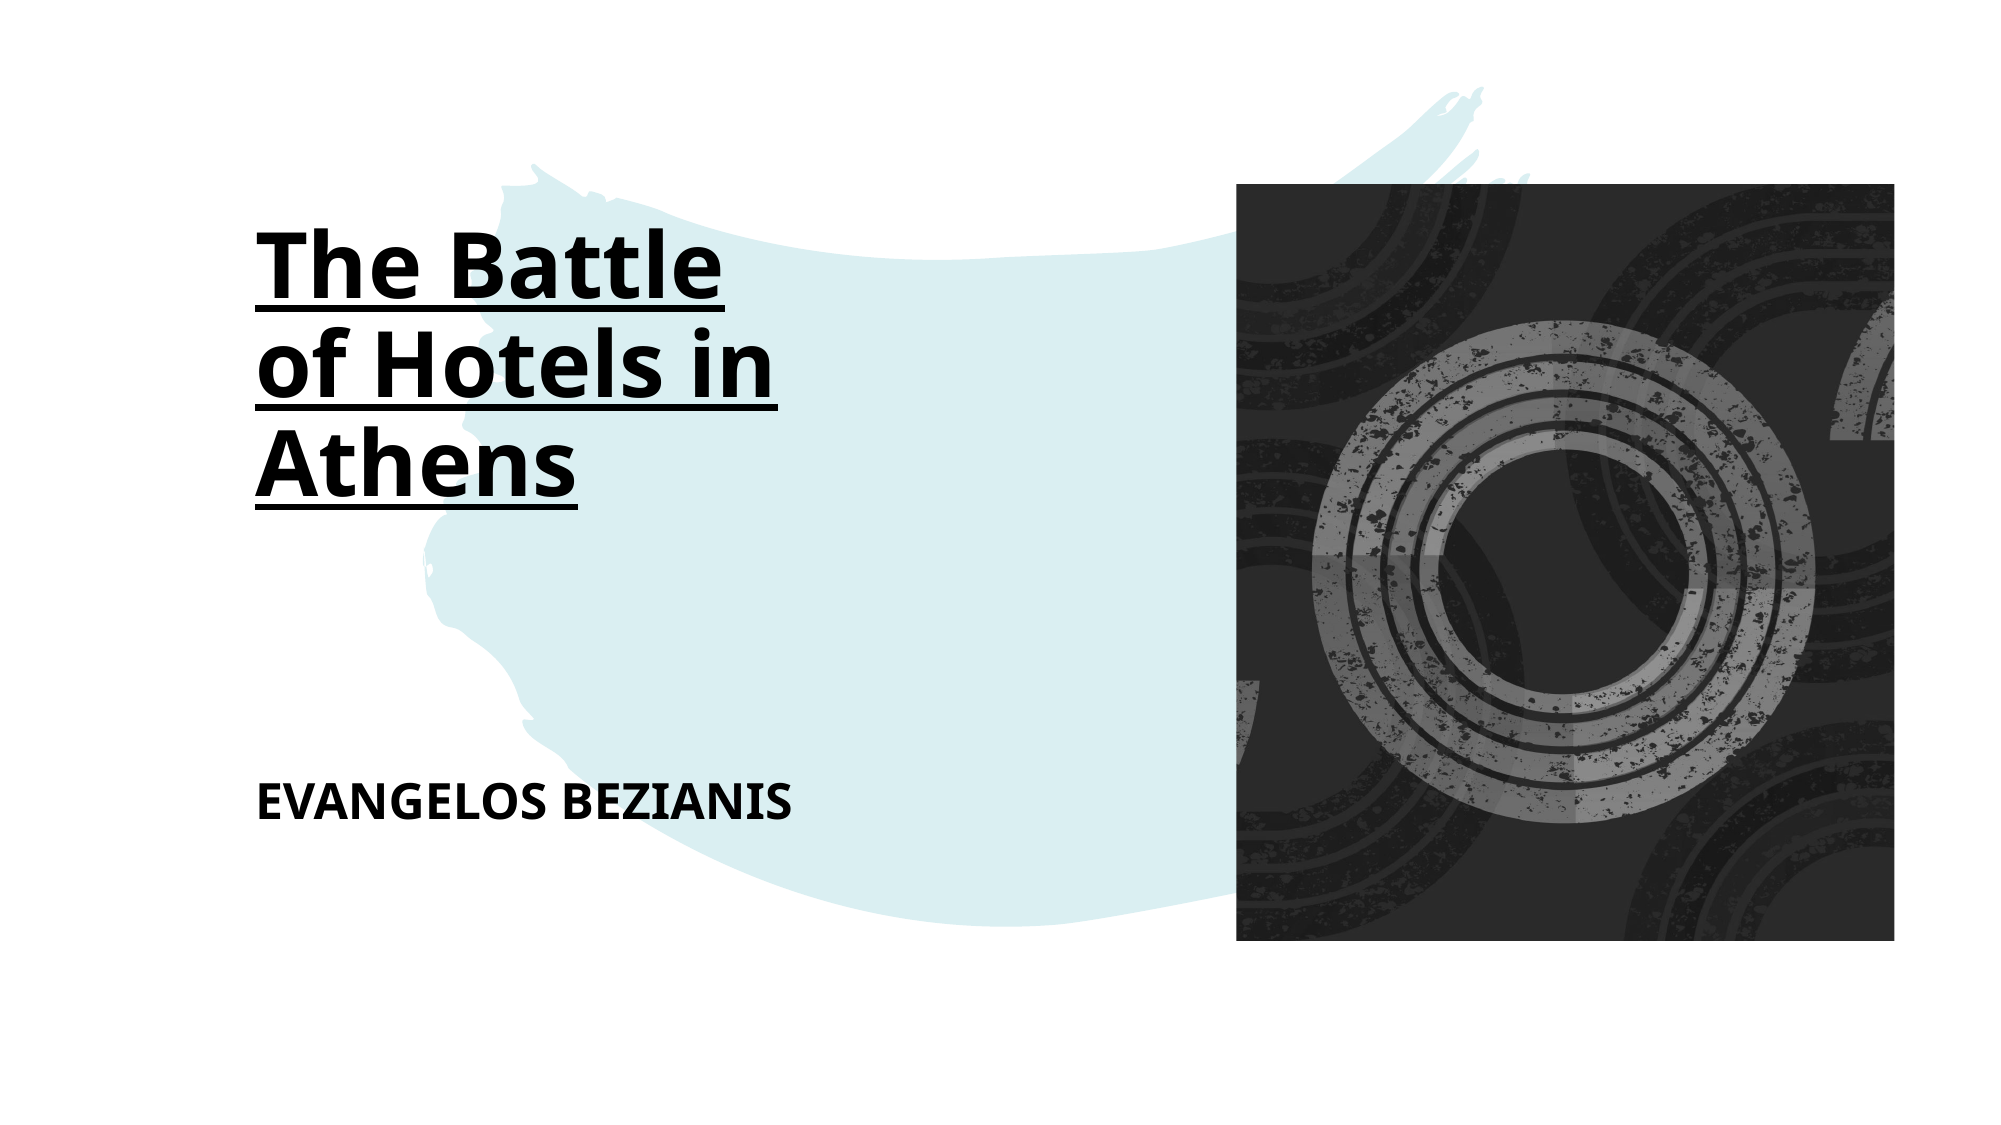

# The Battle of Hotels in Athens
Evangelos Bezianis